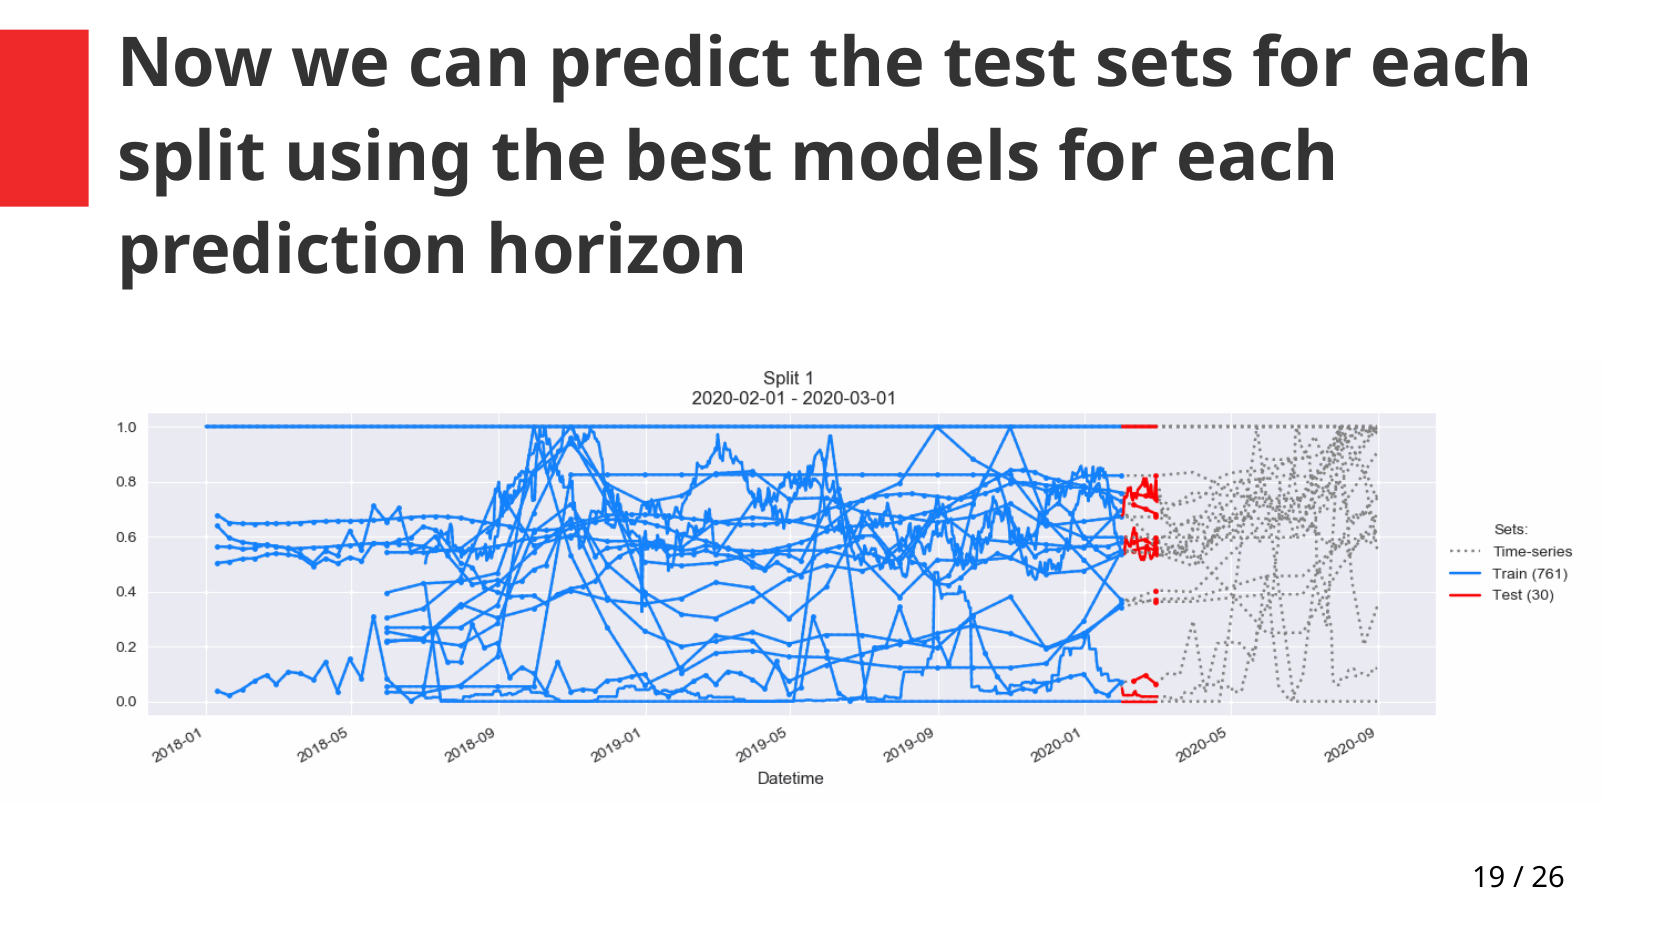

# Now we can predict the test sets for each split using the best models for each prediction horizon
19